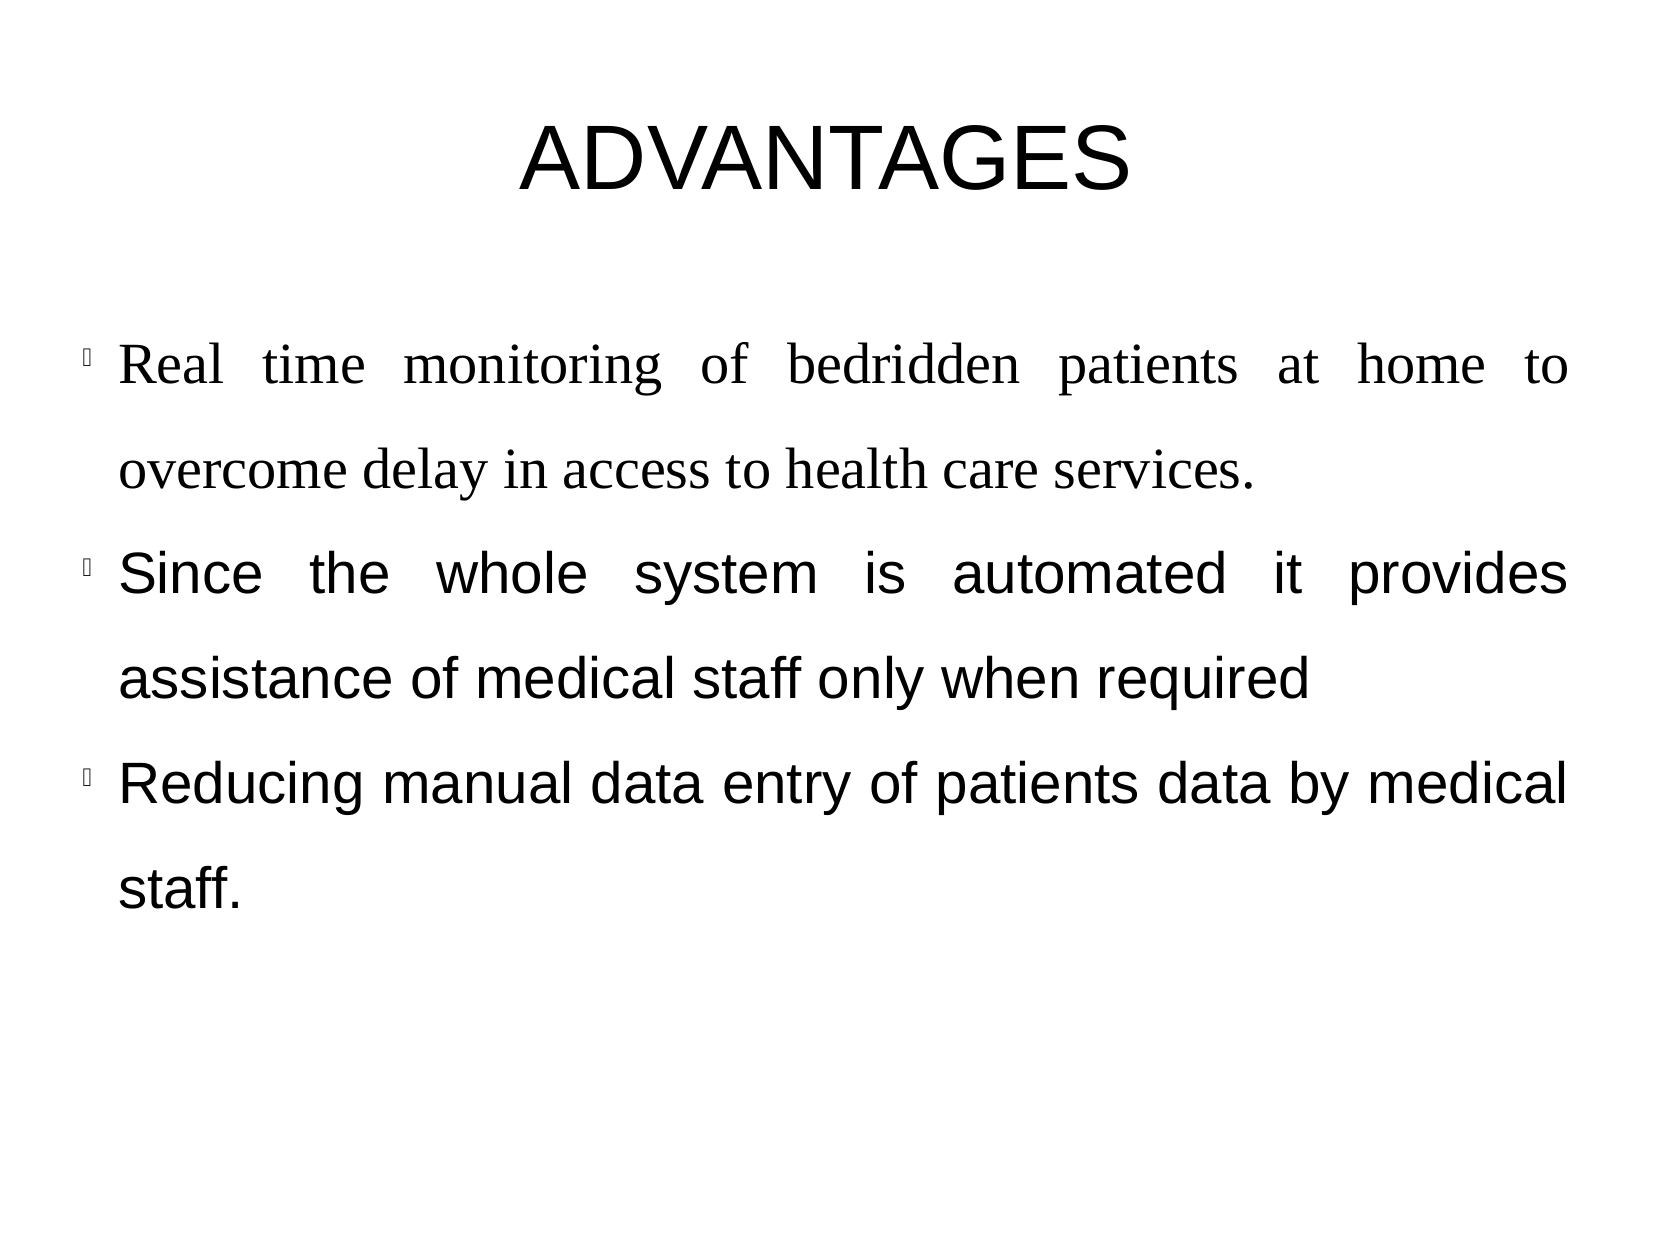

ADVANTAGES
Real time monitoring of bedridden patients at home to overcome delay in access to health care services.
Since the whole system is automated it provides assistance of medical staff only when required
Reducing manual data entry of patients data by medical staff.